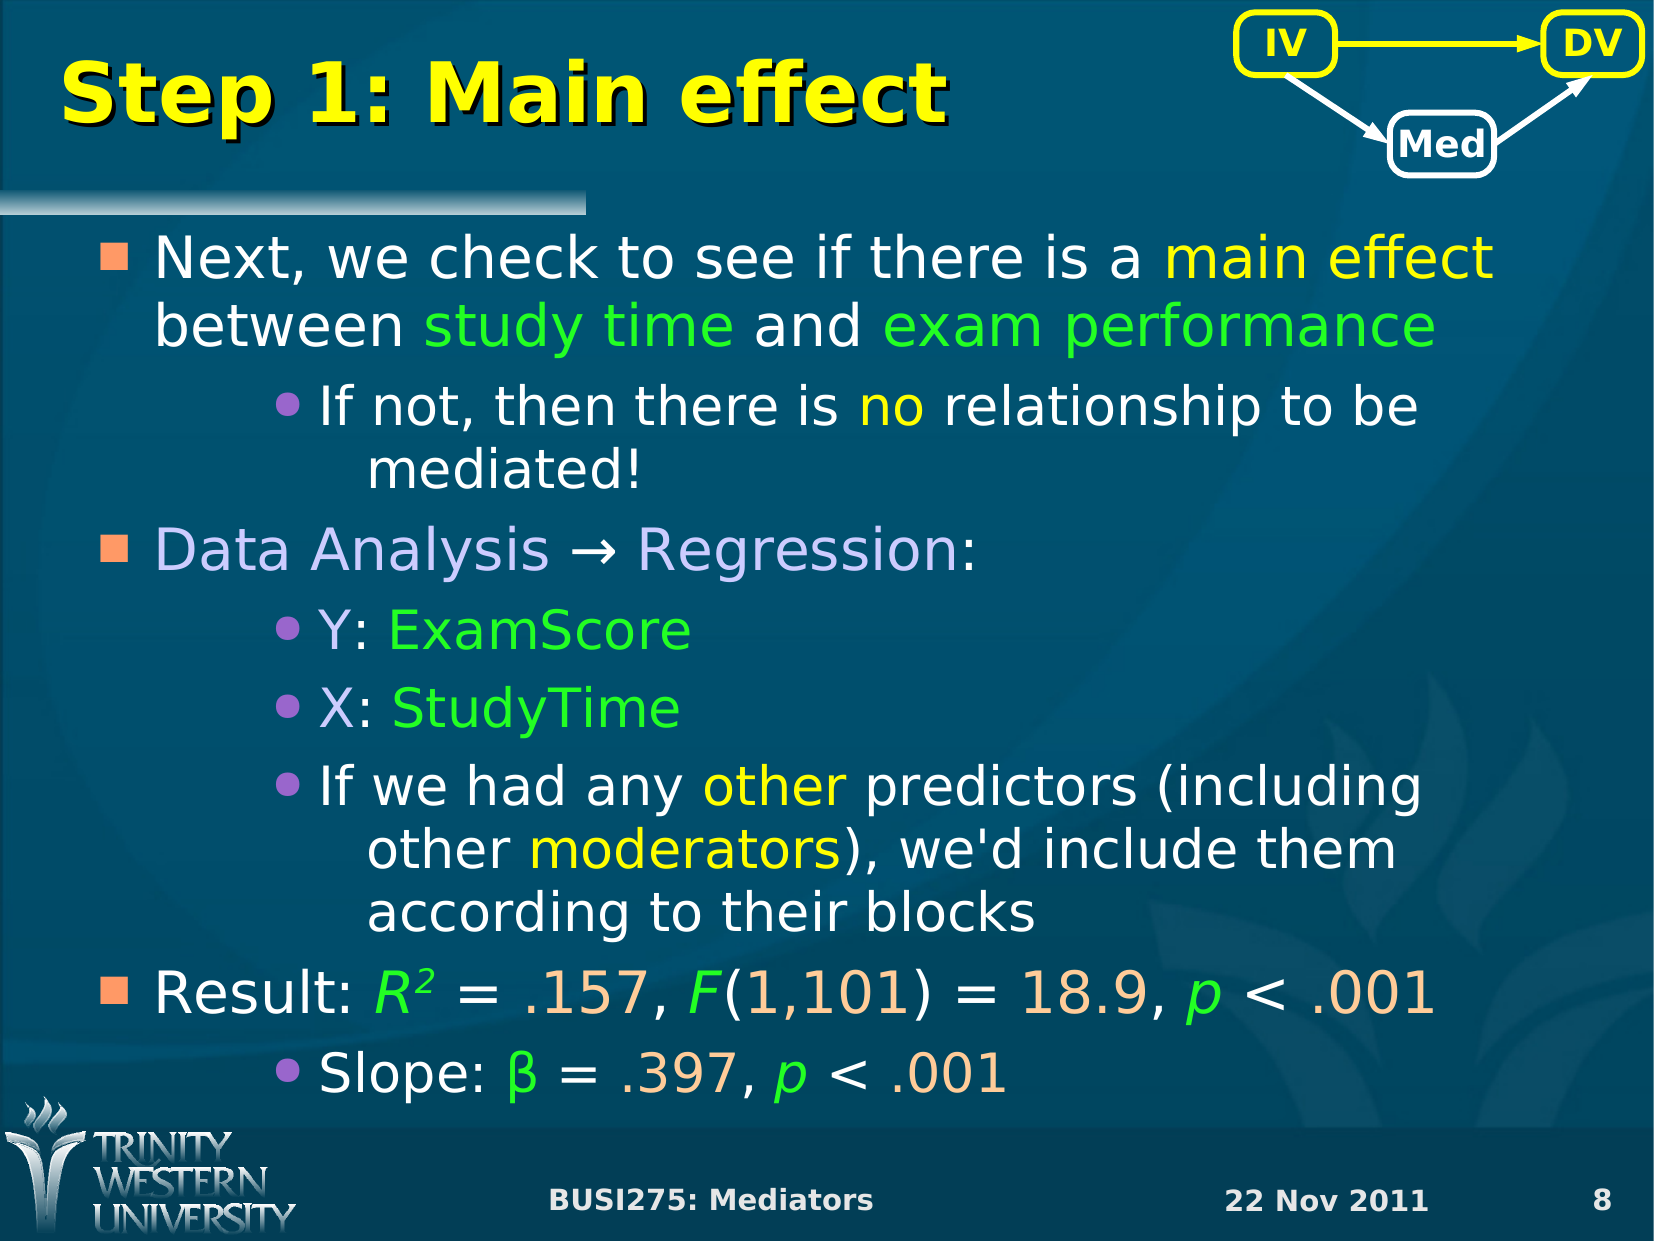

# Step 1: Main effect
IV
DV
Med
Next, we check to see if there is a main effect between study time and exam performance
If not, then there is no relationship to be mediated!
Data Analysis → Regression:
Y: ExamScore
X: StudyTime
If we had any other predictors (including other moderators), we'd include them according to their blocks
Result: R2 = .157, F(1,101) = 18.9, p < .001
Slope: β = .397, p < .001
BUSI275: Mediators
22 Nov 2011
8